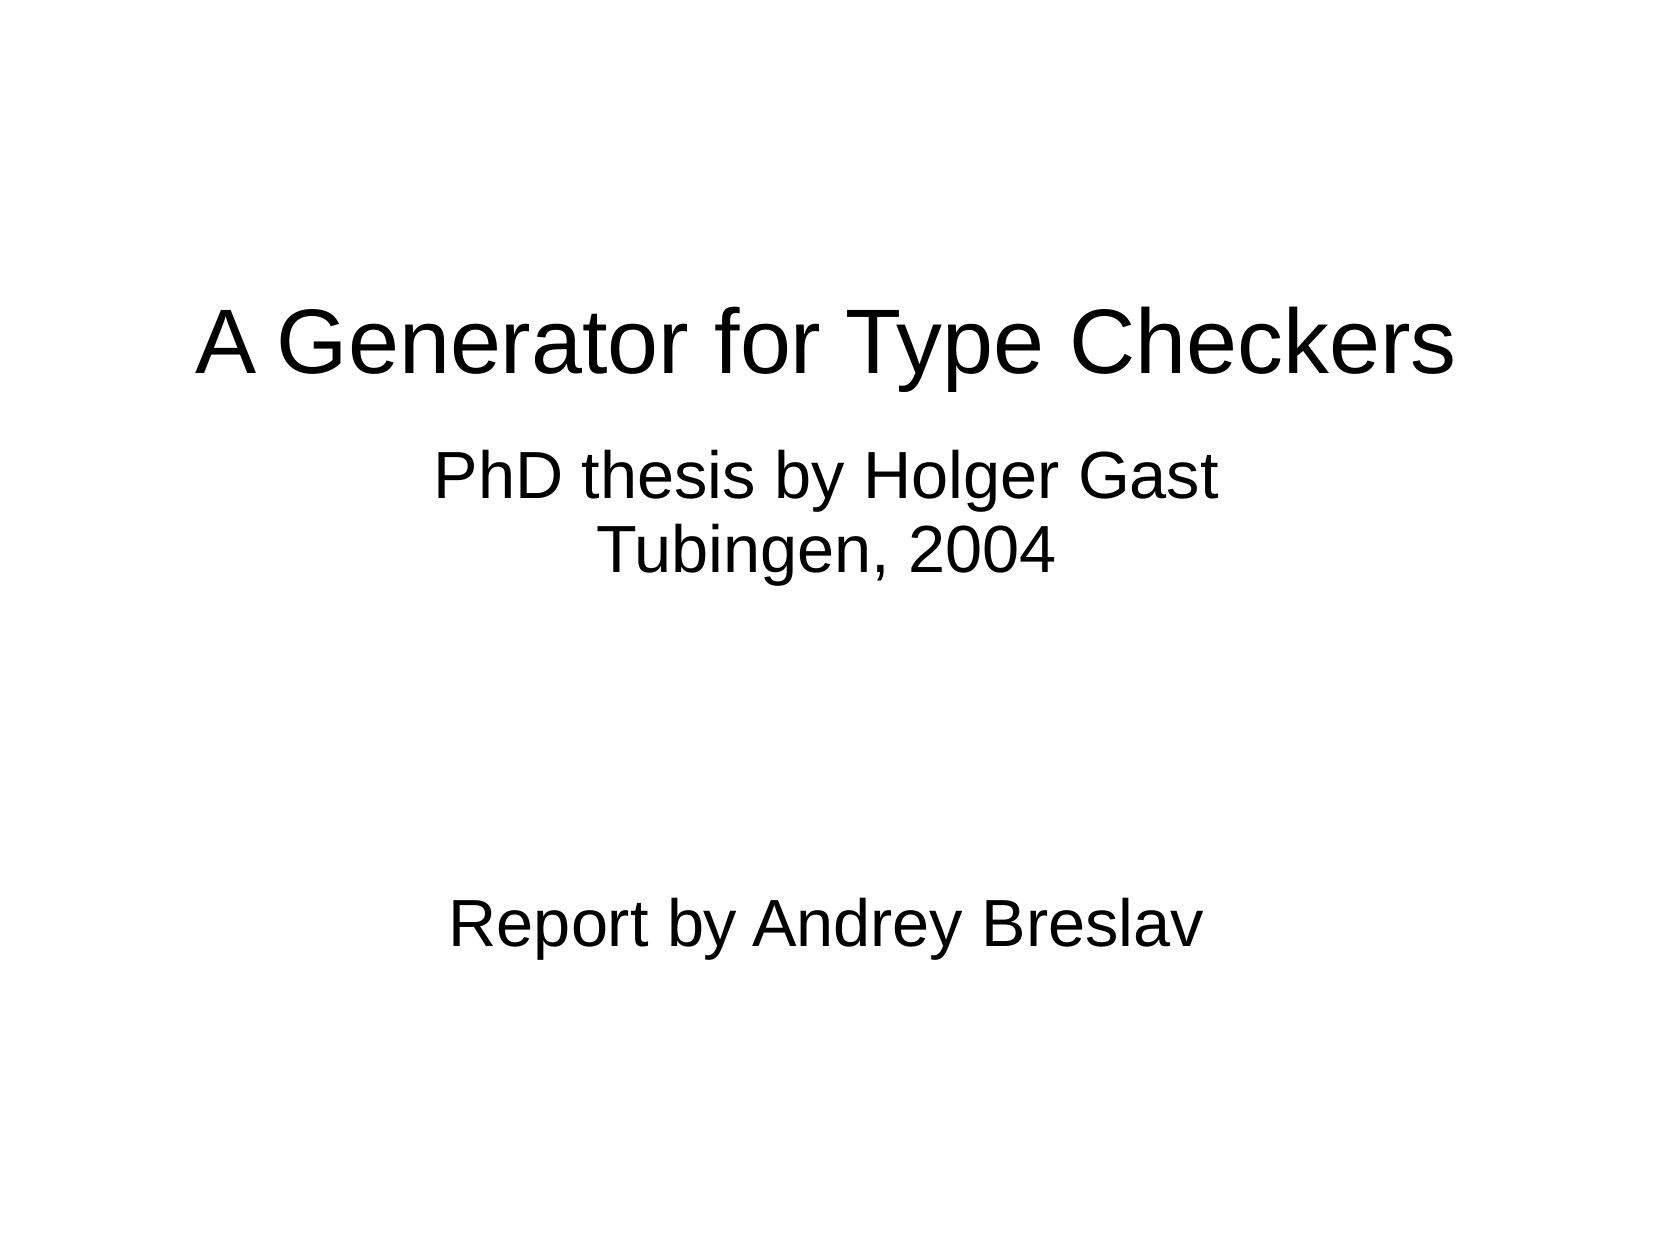

# A Generator for Type Checkers
PhD thesis by Holger Gast
Tubingen, 2004
Report by Andrey Breslav